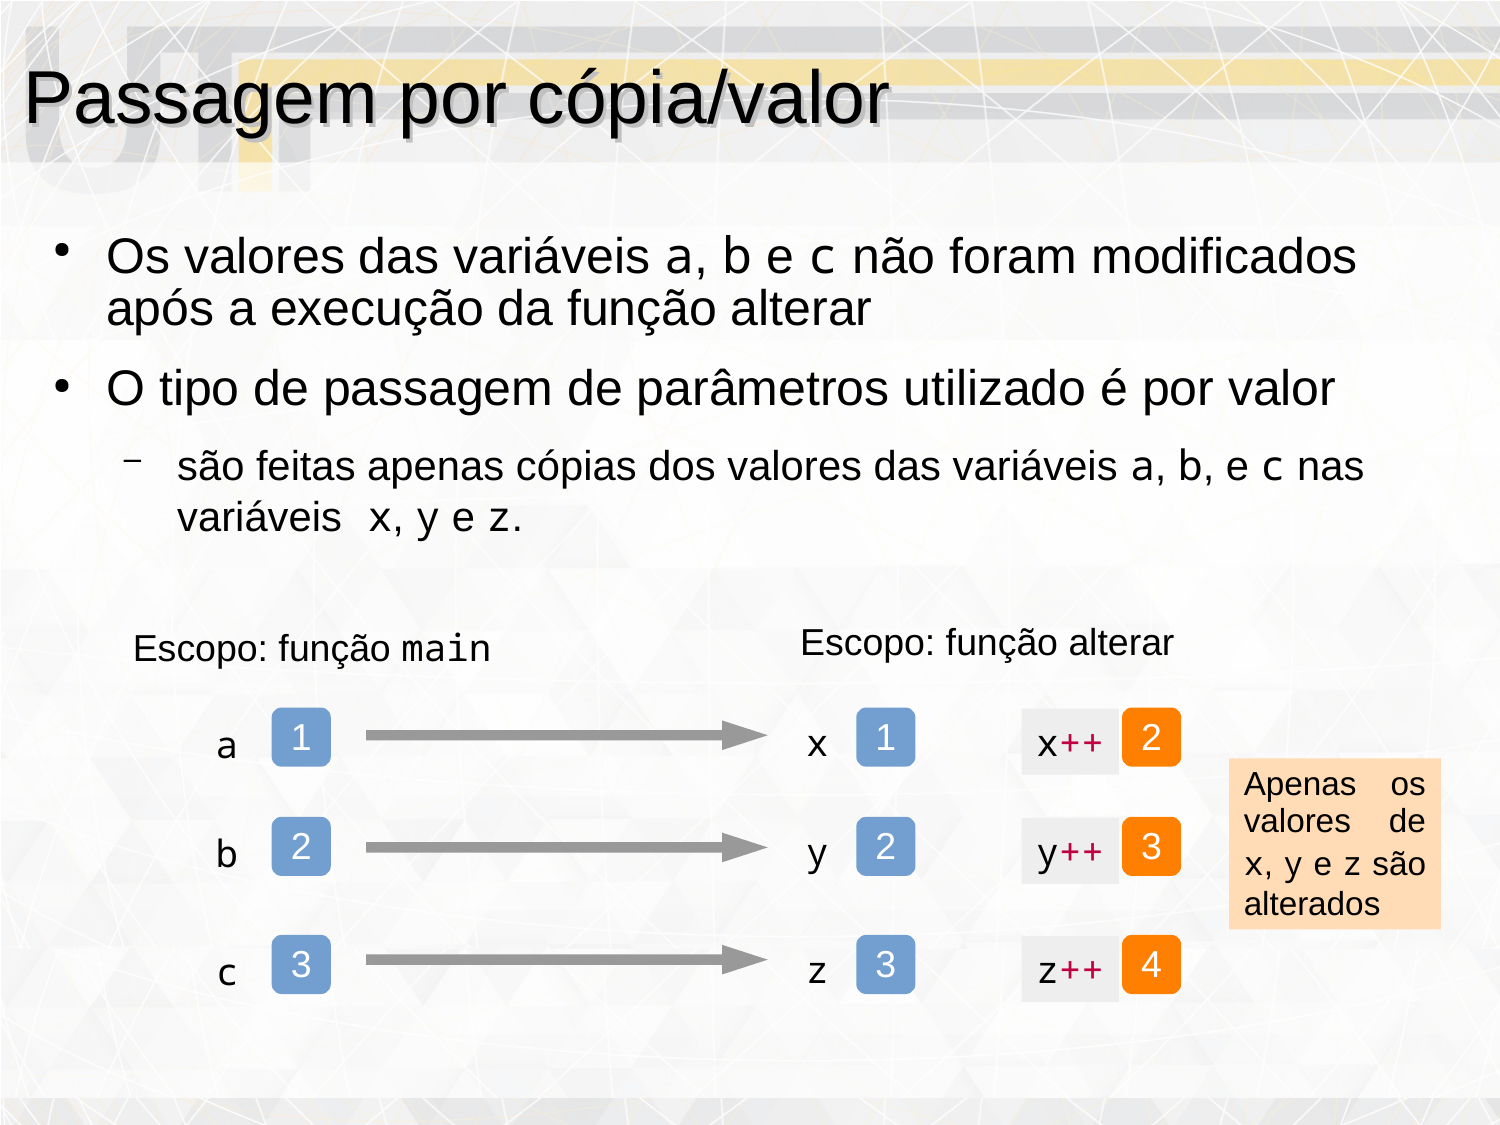

# Passagem por cópia/valor
Os valores das variáveis a, b e c não foram modificados após a execução da função alterar
O tipo de passagem de parâmetros utilizado é por valor
são feitas apenas cópias dos valores das variáveis a, b, e c nas variáveis x, y e z.
Escopo: função main
Escopo: função alterar
1
1
2
x
x++
a
Apenas os valores de x, y e z são alterados
2
2
3
y
y++
b
3
3
4
z
z++
c